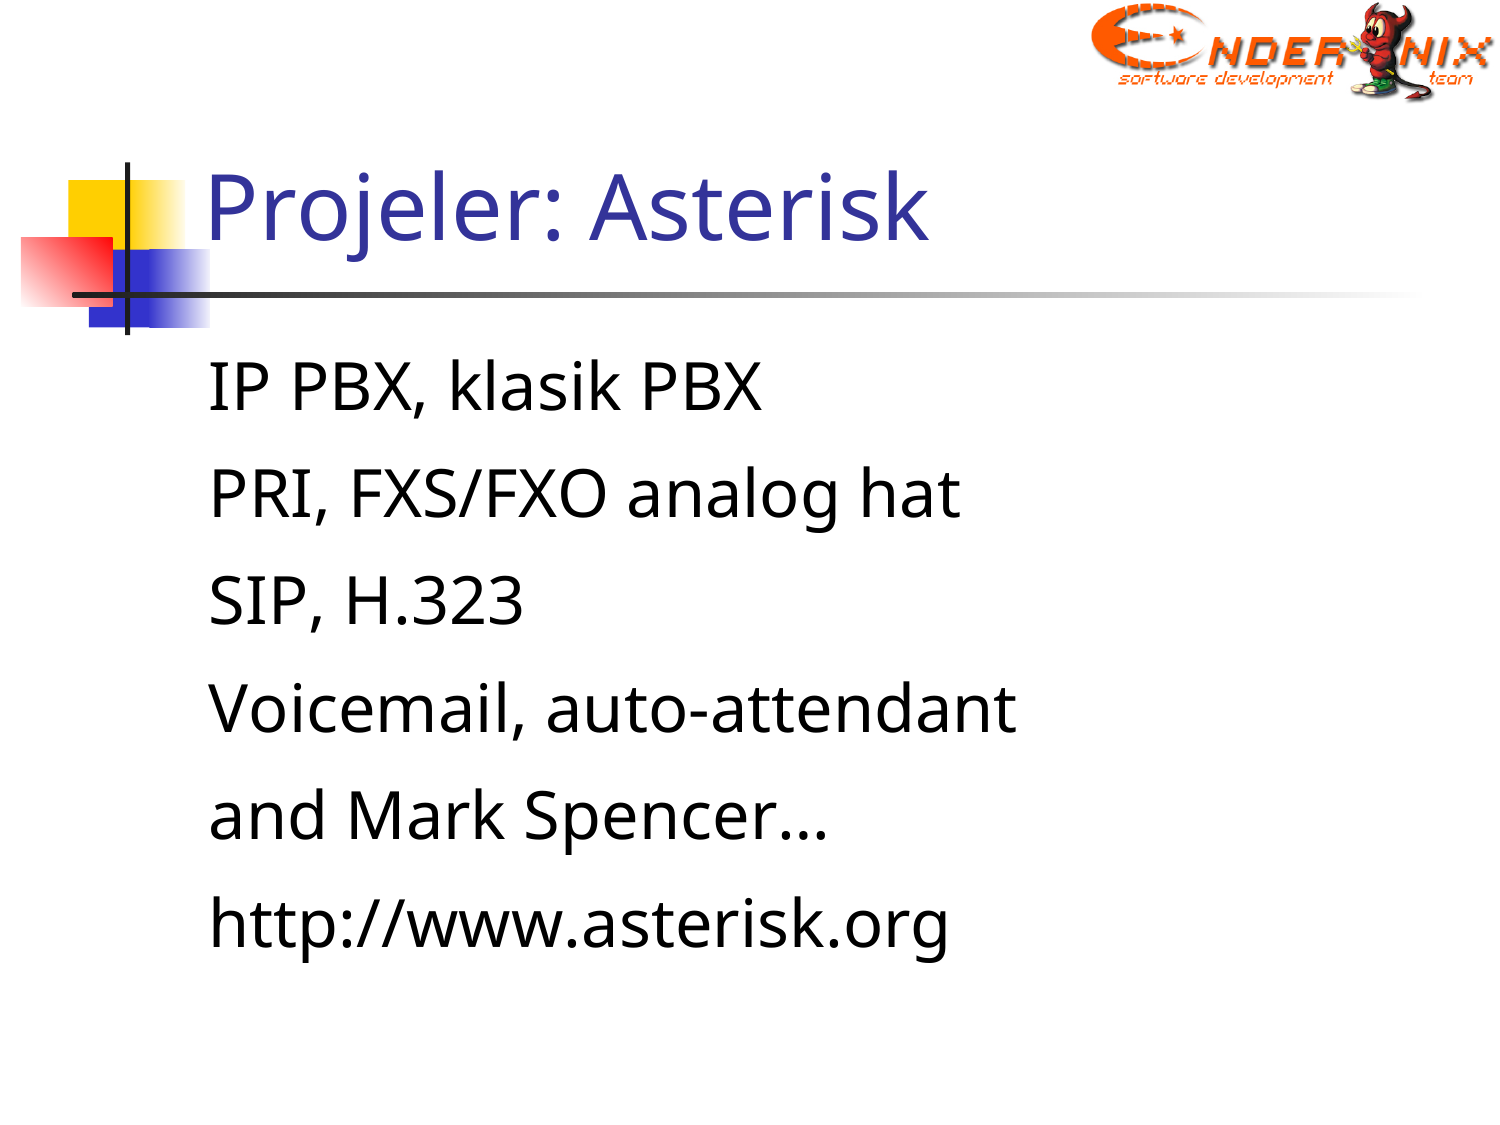

# Projeler: Asterisk
IP PBX, klasik PBX
PRI, FXS/FXO analog hat
SIP, H.323
Voicemail, auto-attendant
and Mark Spencer…
http://www.asterisk.org